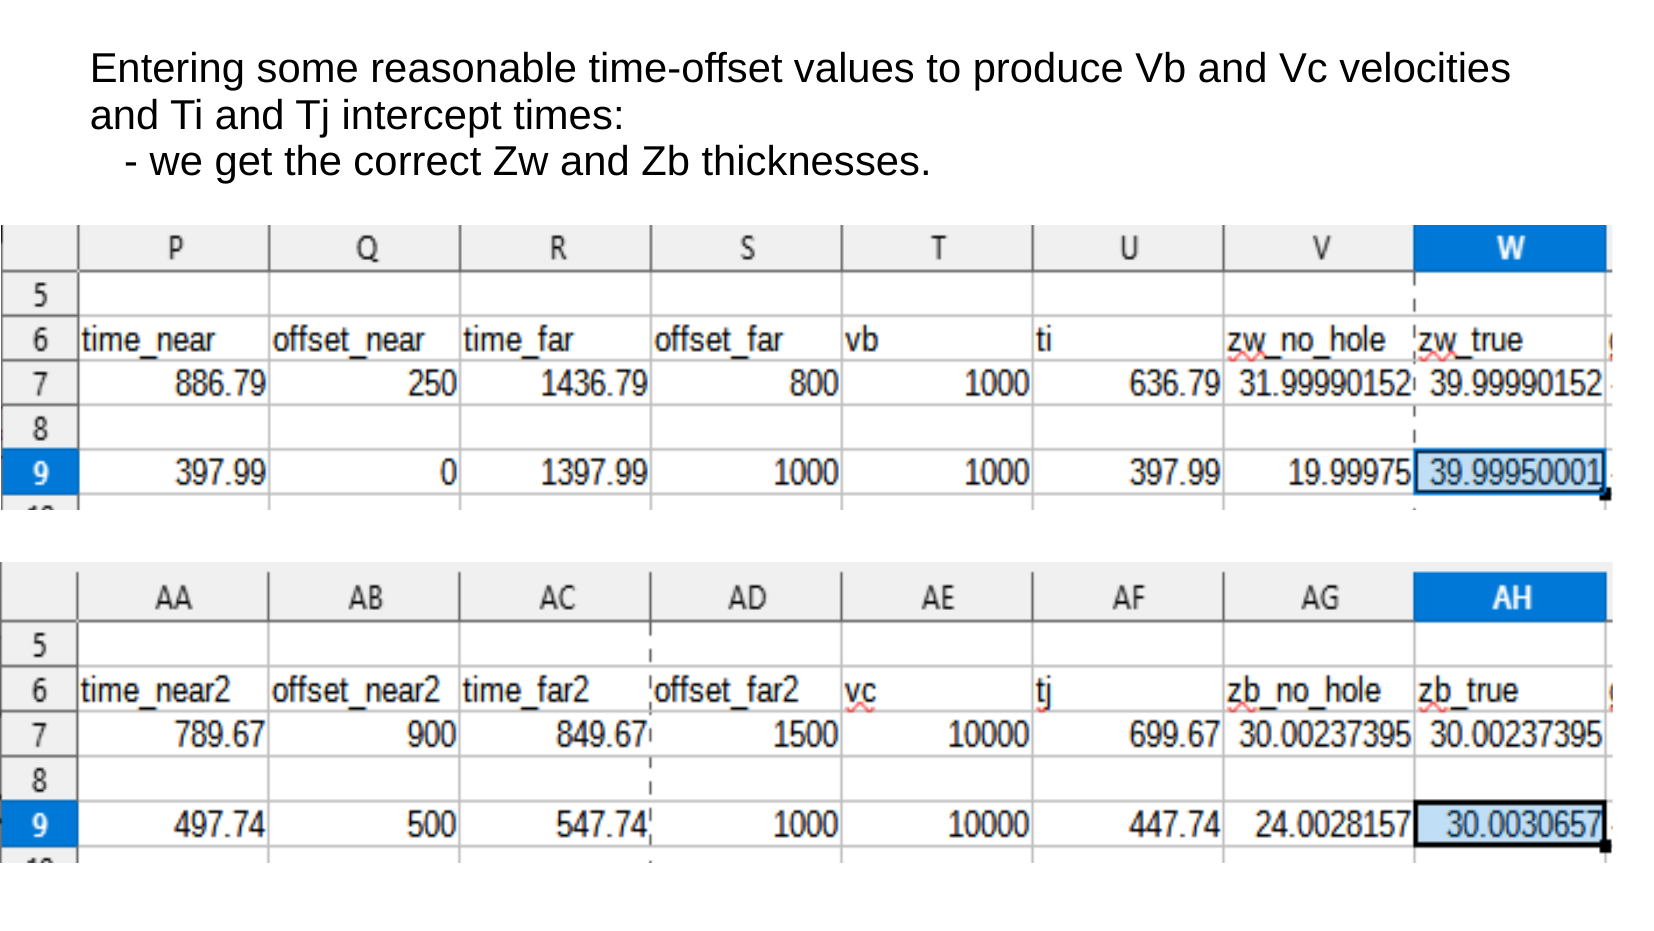

Entering some reasonable time-offset values to produce Vb and Vc velocities and Ti and Tj intercept times:
 - we get the correct Zw and Zb thicknesses.